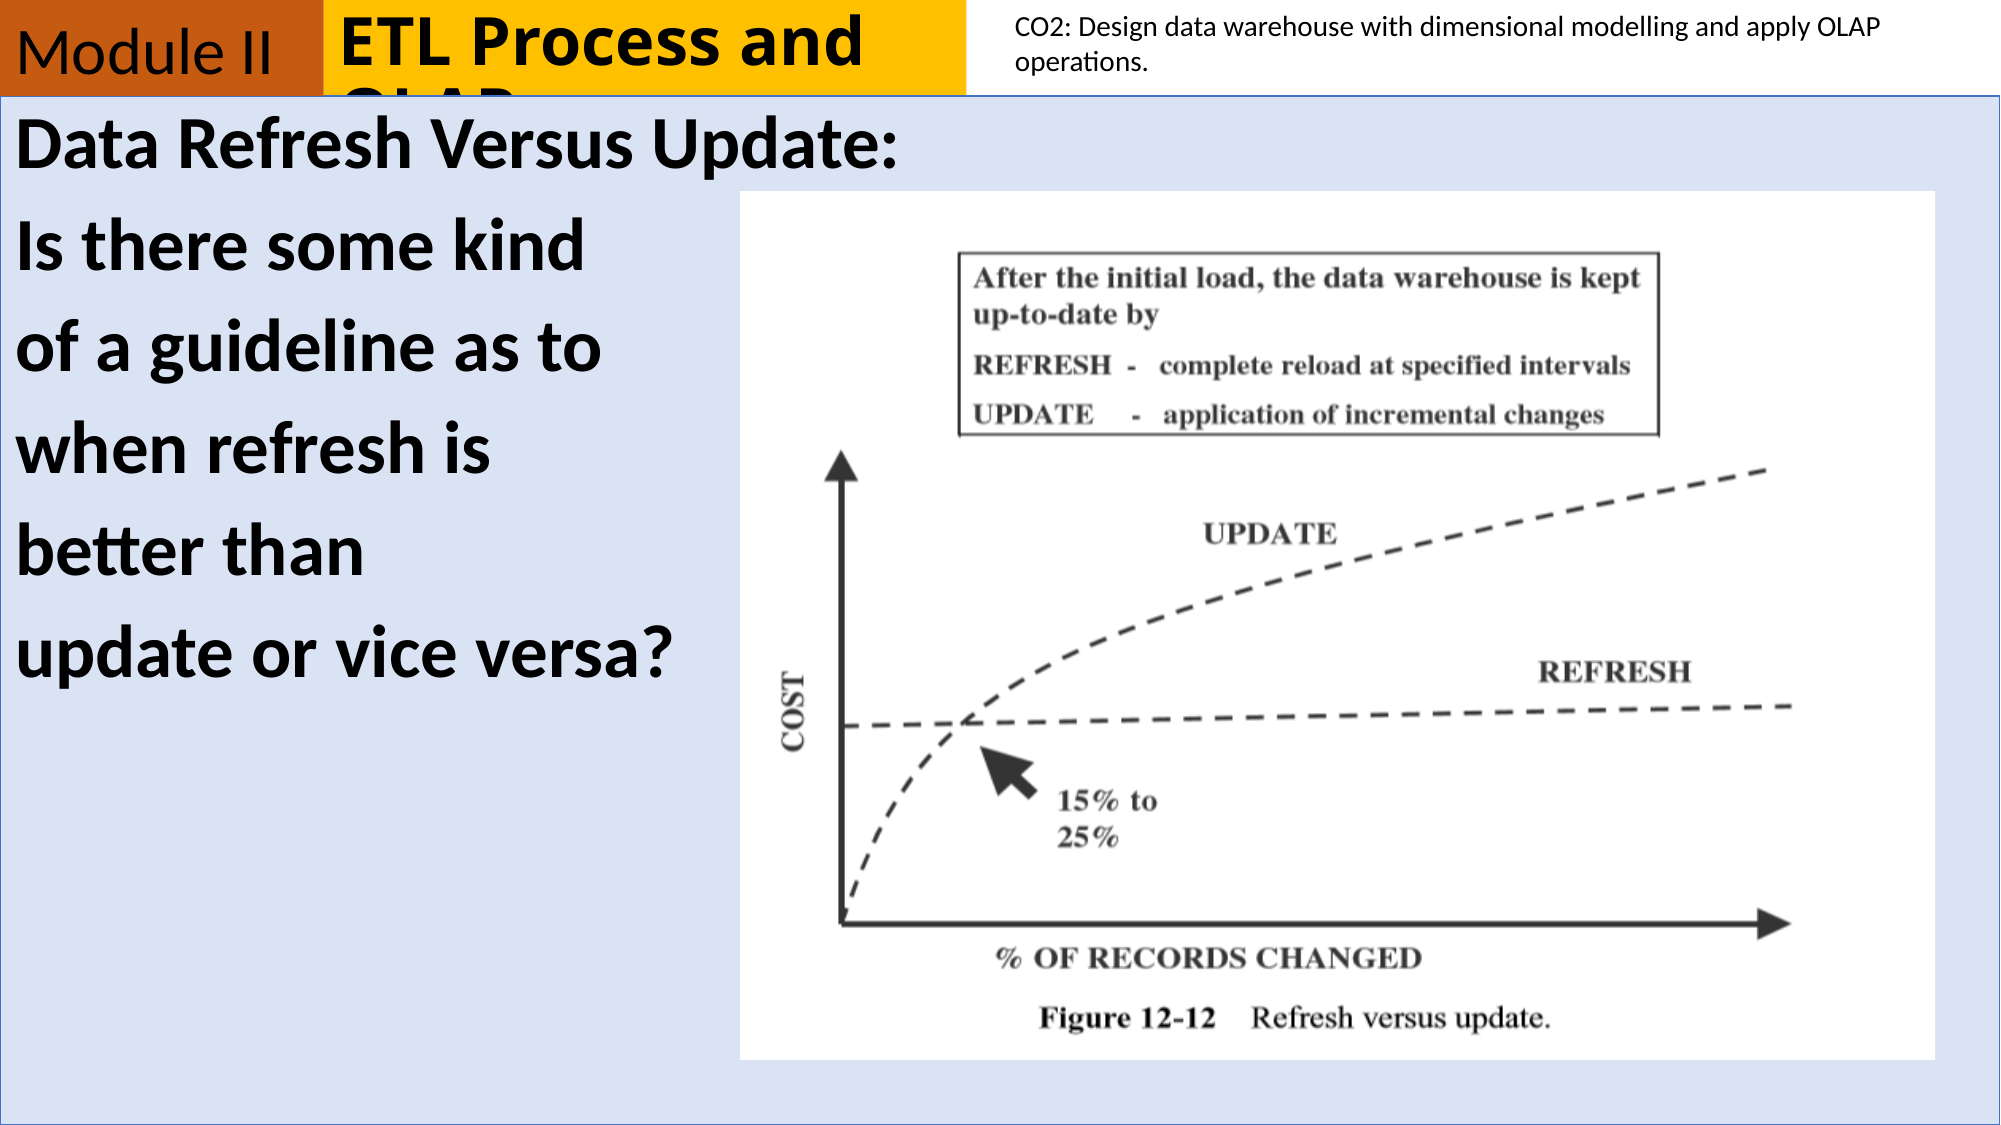

Module II
# ETL Process and OLAP:
CO2: Design data warehouse with dimensional modelling and apply OLAP operations.
Data Refresh Versus Update:
Is there some kind
of a guideline as to
when refresh is
better than
update or vice versa?